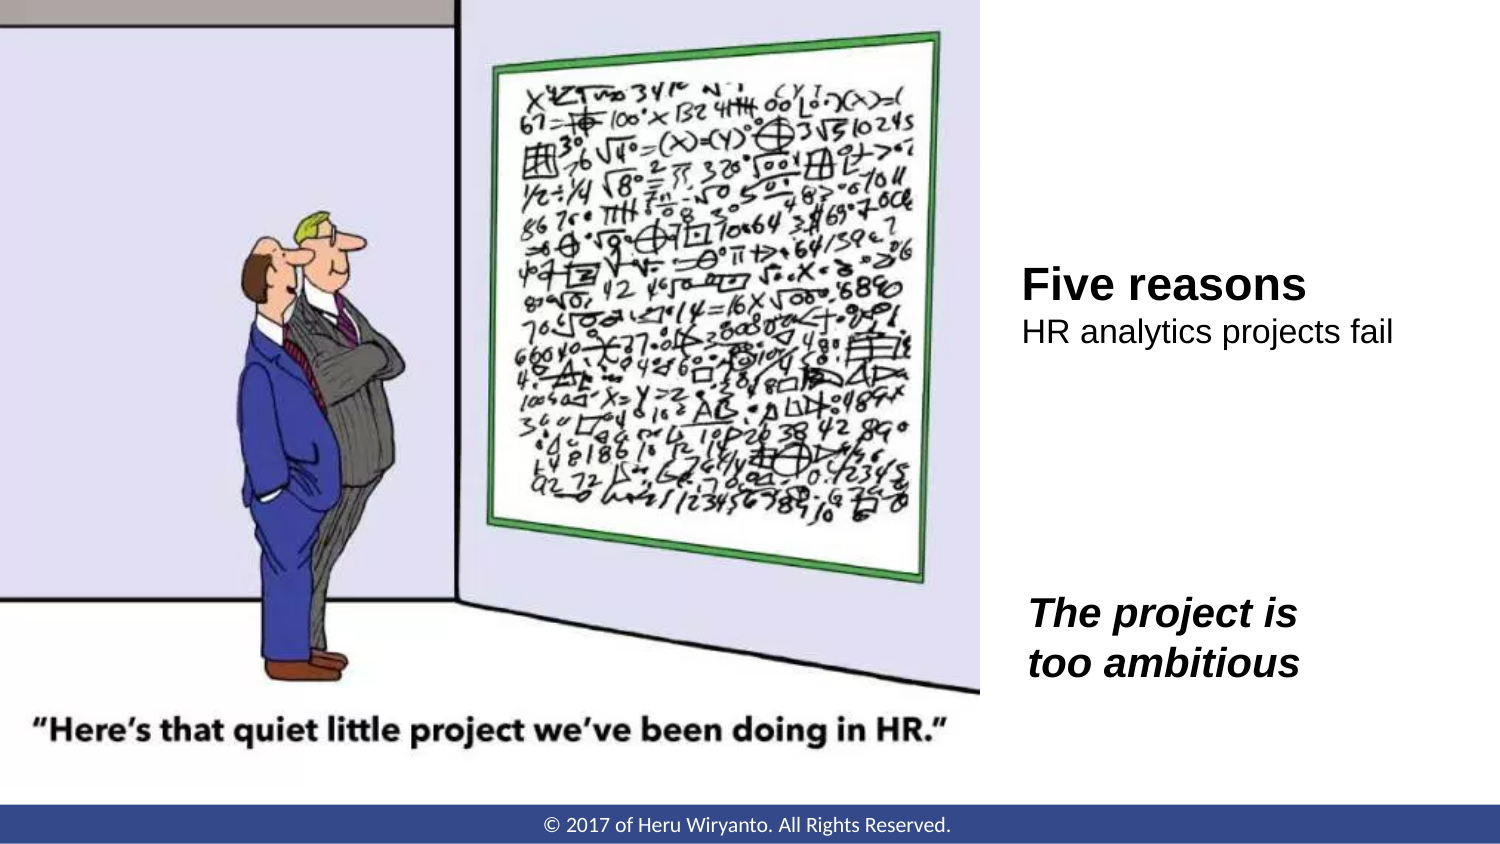

# Five reasons HR analytics projects fail
The project is too ambitious